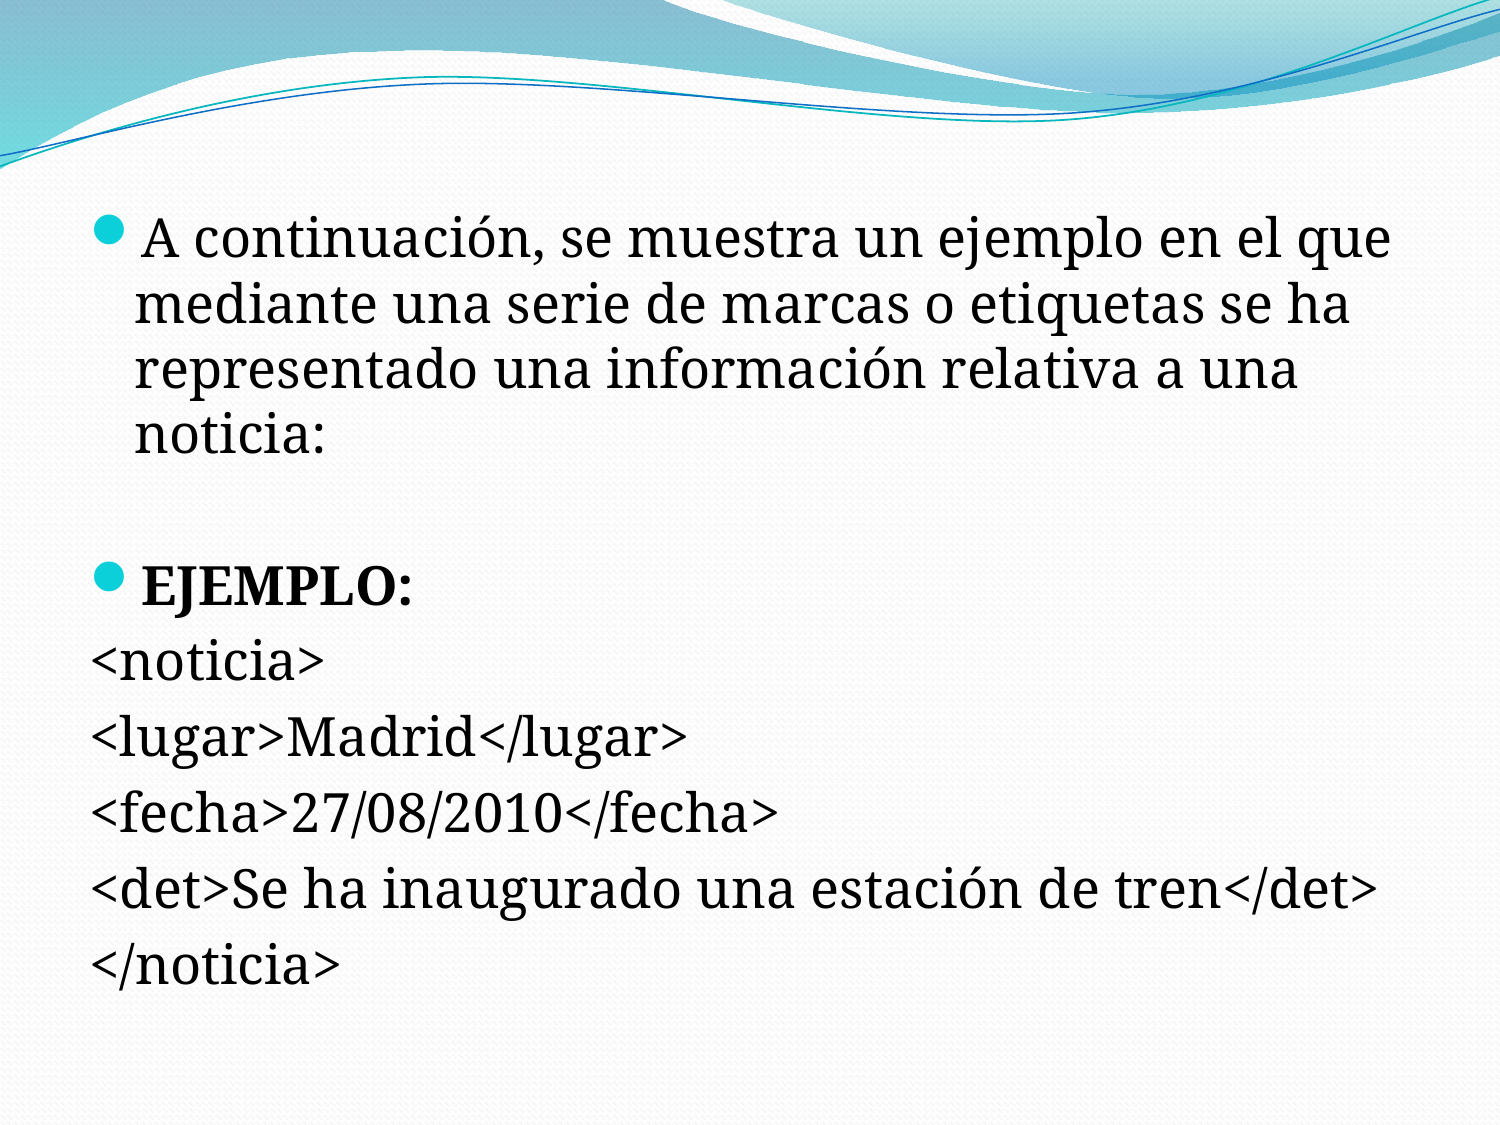

# A continuación, se muestra un ejemplo en el que mediante una serie de marcas o etiquetas se ha representado una información relativa a una noticia:
EJEMPLO:
<noticia>
<lugar>Madrid</lugar>
<fecha>27/08/2010</fecha>
<det>Se ha inaugurado una estación de tren</det>
</noticia>